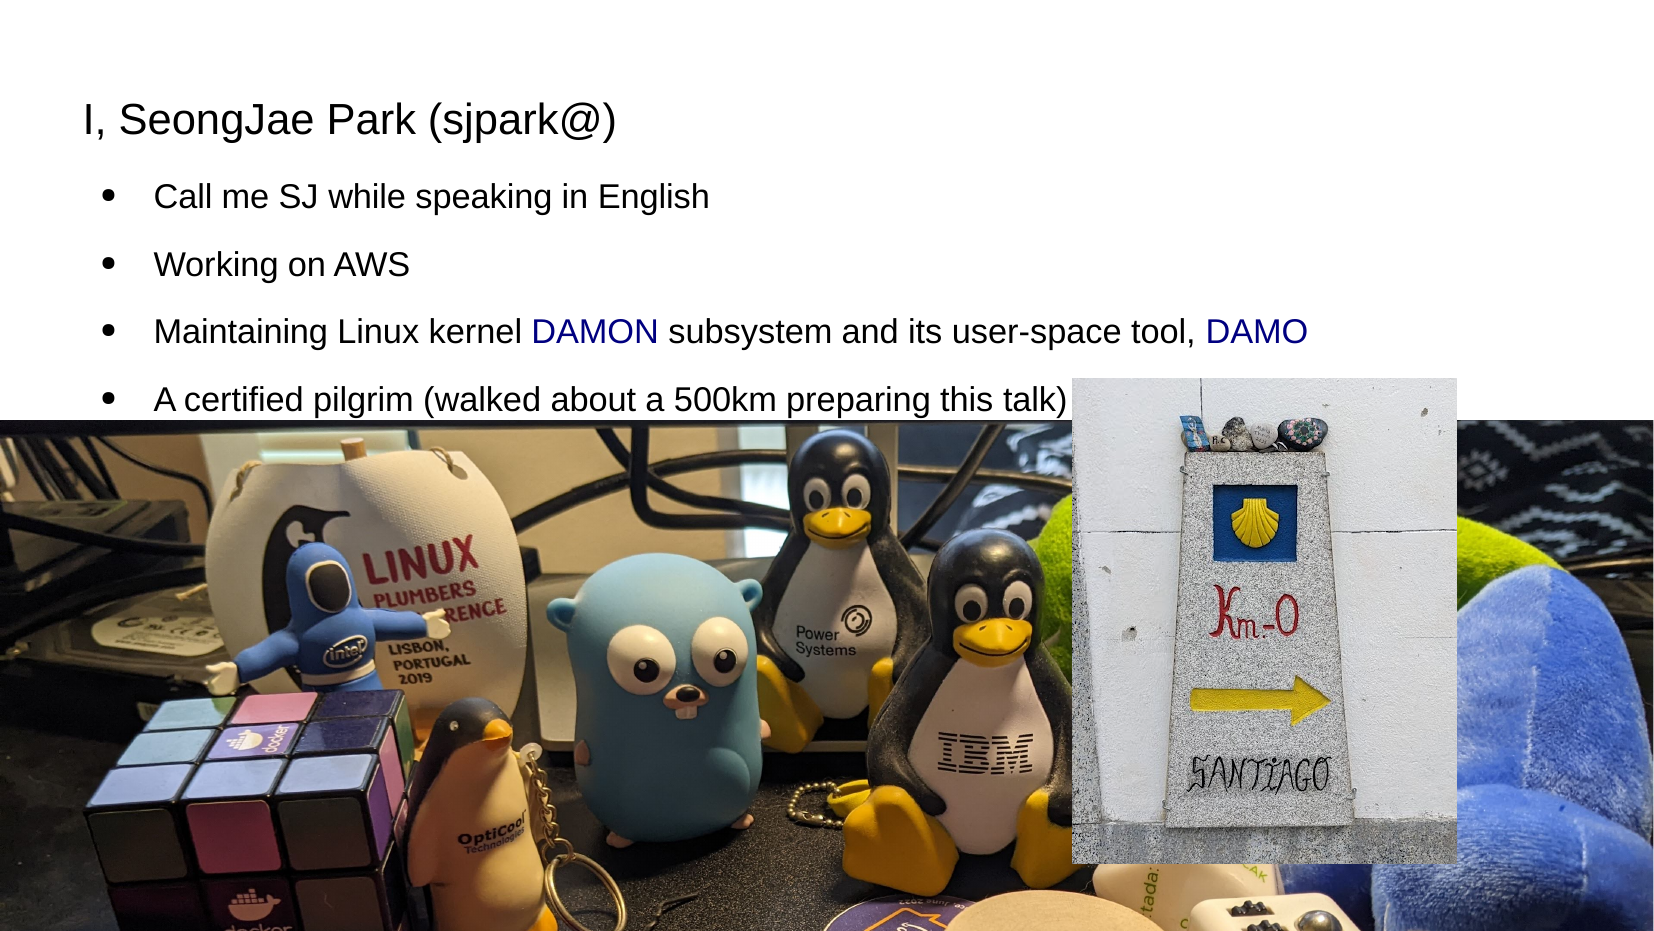

# I, SeongJae Park (sjpark@)
Call me SJ while speaking in English
Working on AWS
Maintaining Linux kernel DAMON subsystem and its user-space tool, DAMO
A certified pilgrim (walked about a 500km preparing this talk)